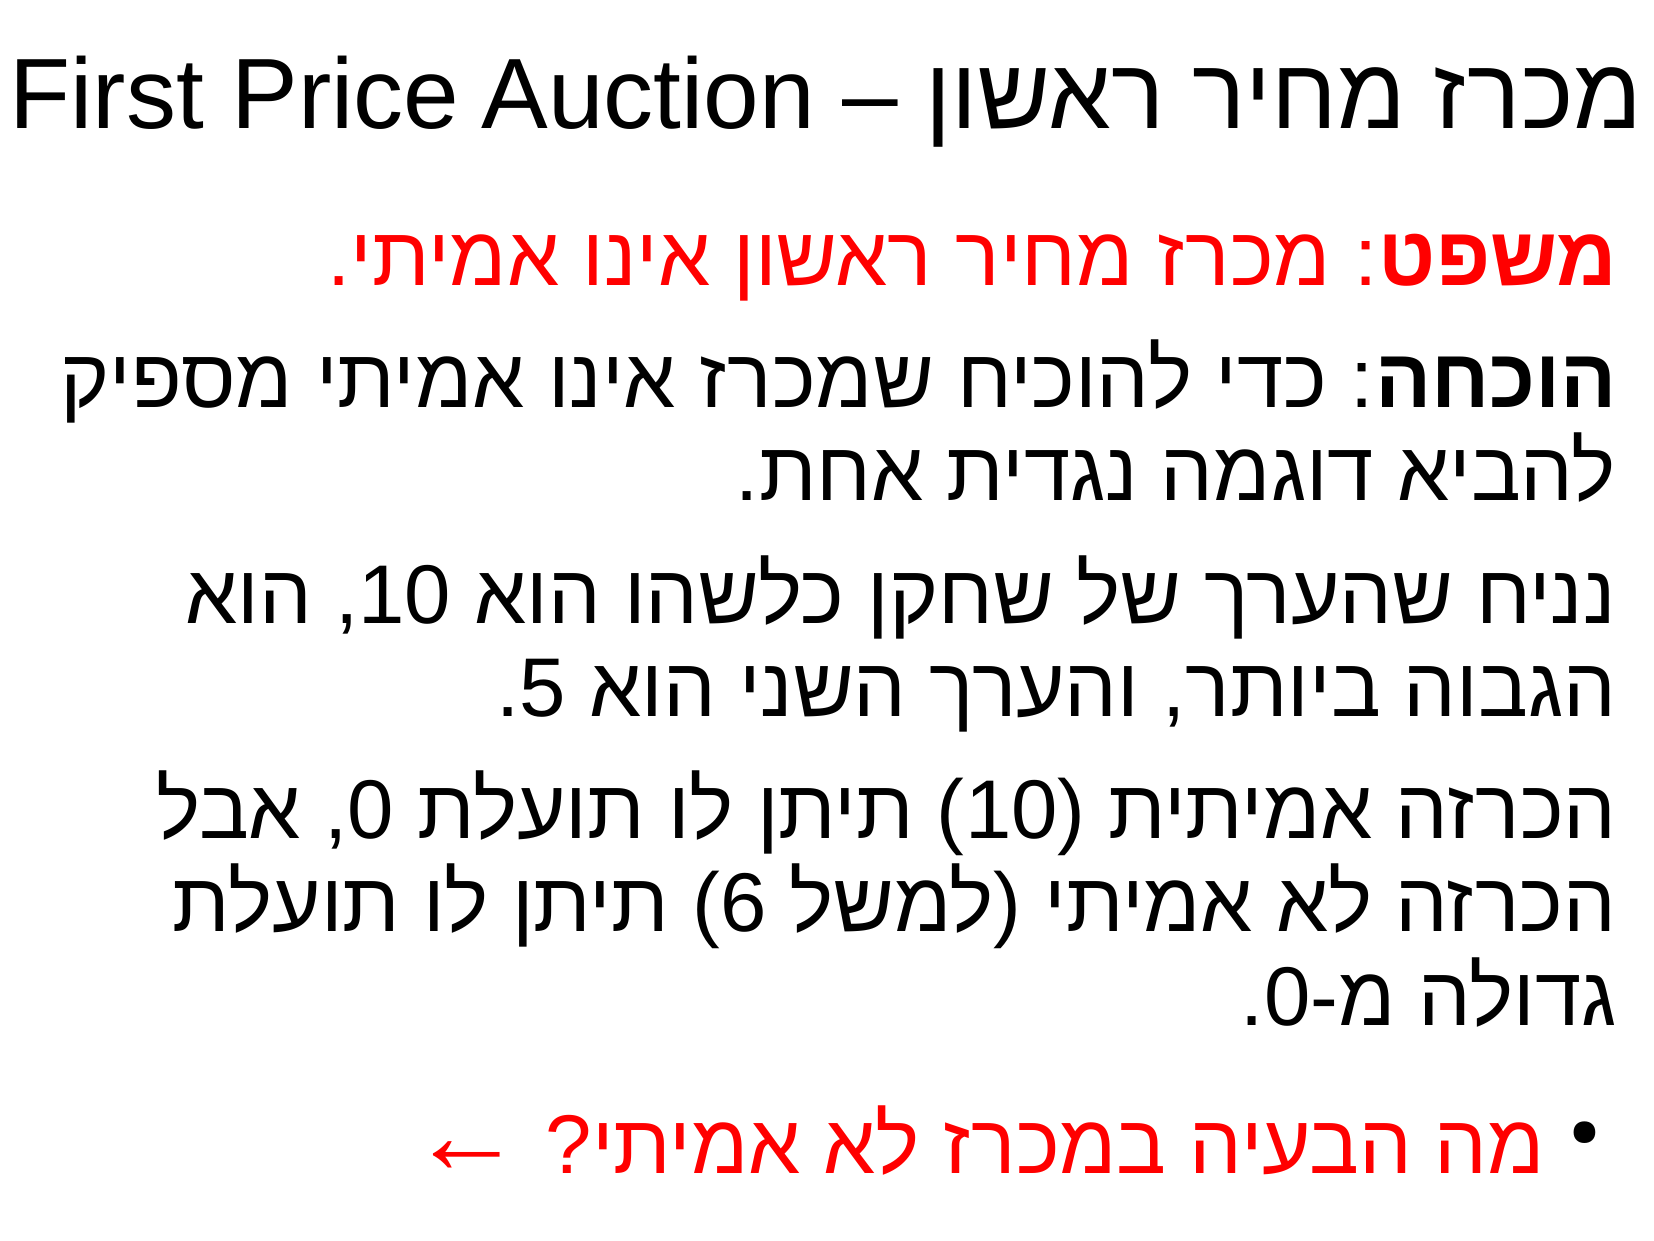

# מכרז מחיר ראשון – First Price Auction
משפט: מכרז מחיר ראשון אינו אמיתי.
הוכחה: כדי להוכיח שמכרז אינו אמיתי מספיק להביא דוגמה נגדית אחת.
נניח שהערך של שחקן כלשהו הוא 10, הוא הגבוה ביותר, והערך השני הוא 5.
הכרזה אמיתית (10) תיתן לו תועלת 0, אבל הכרזה לא אמיתי (למשל 6) תיתן לו תועלת גדולה מ-0.
מה הבעיה במכרז לא אמיתי? ←